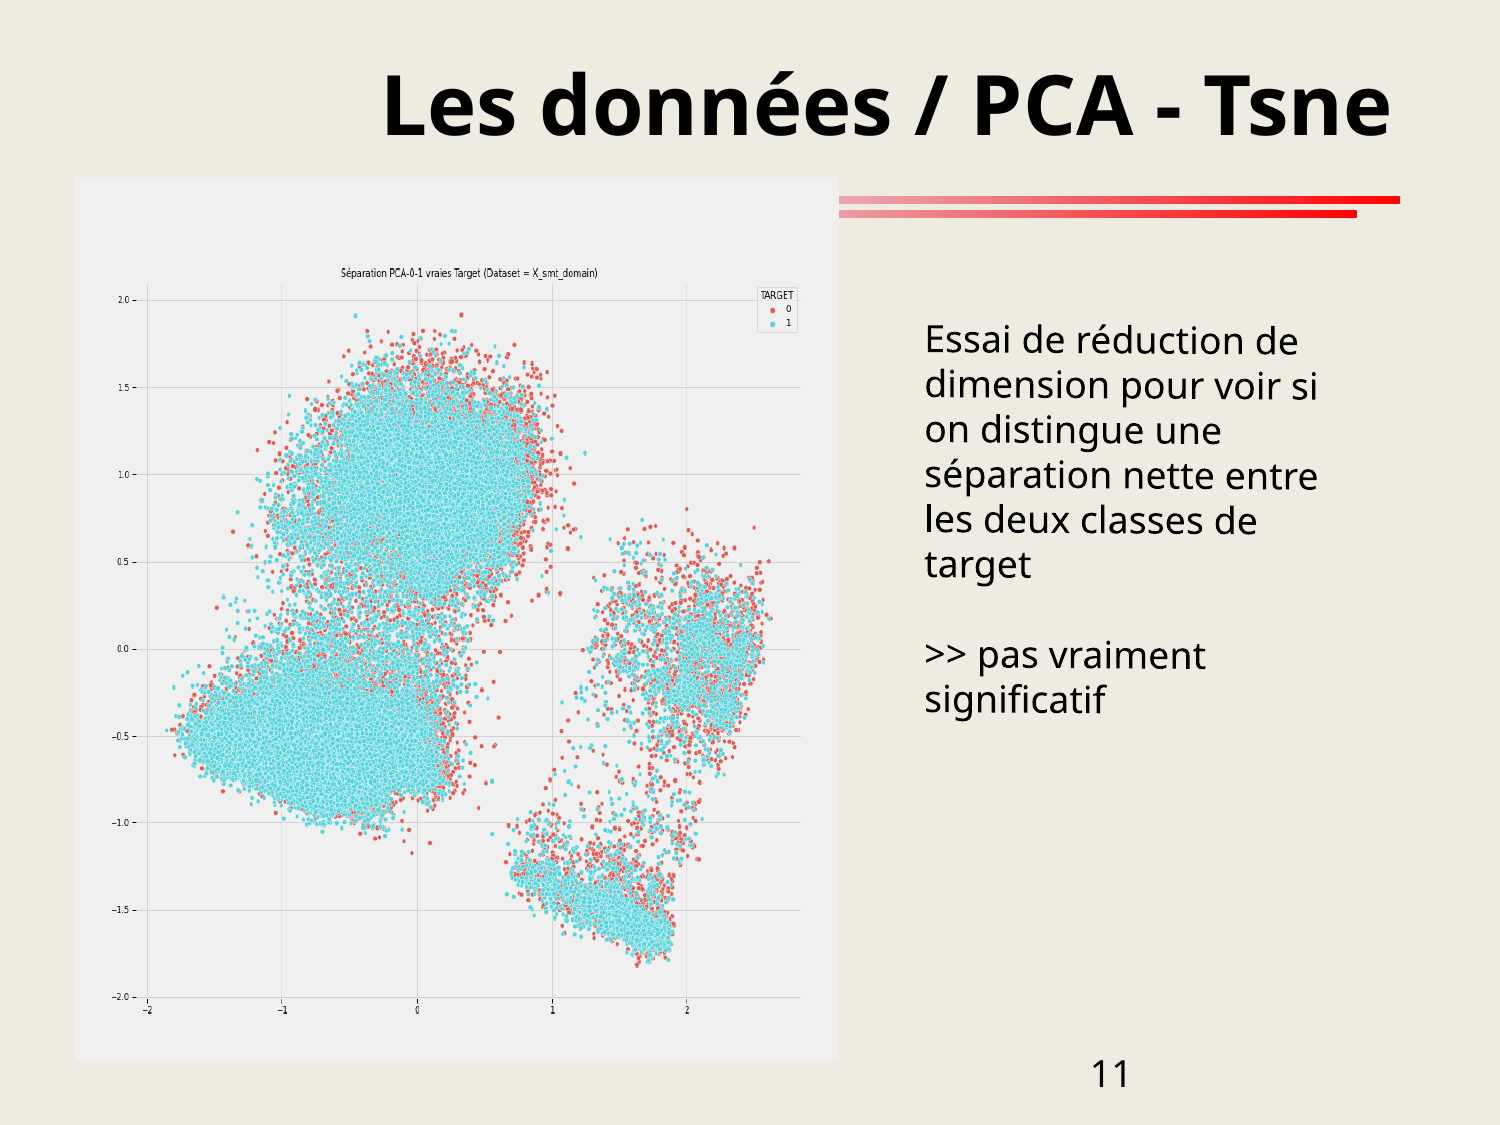

# Les données / PCA - Tsne
Essai de réduction de dimension pour voir si on distingue une séparation nette entre les deux classes de target
>> pas vraiment significatif